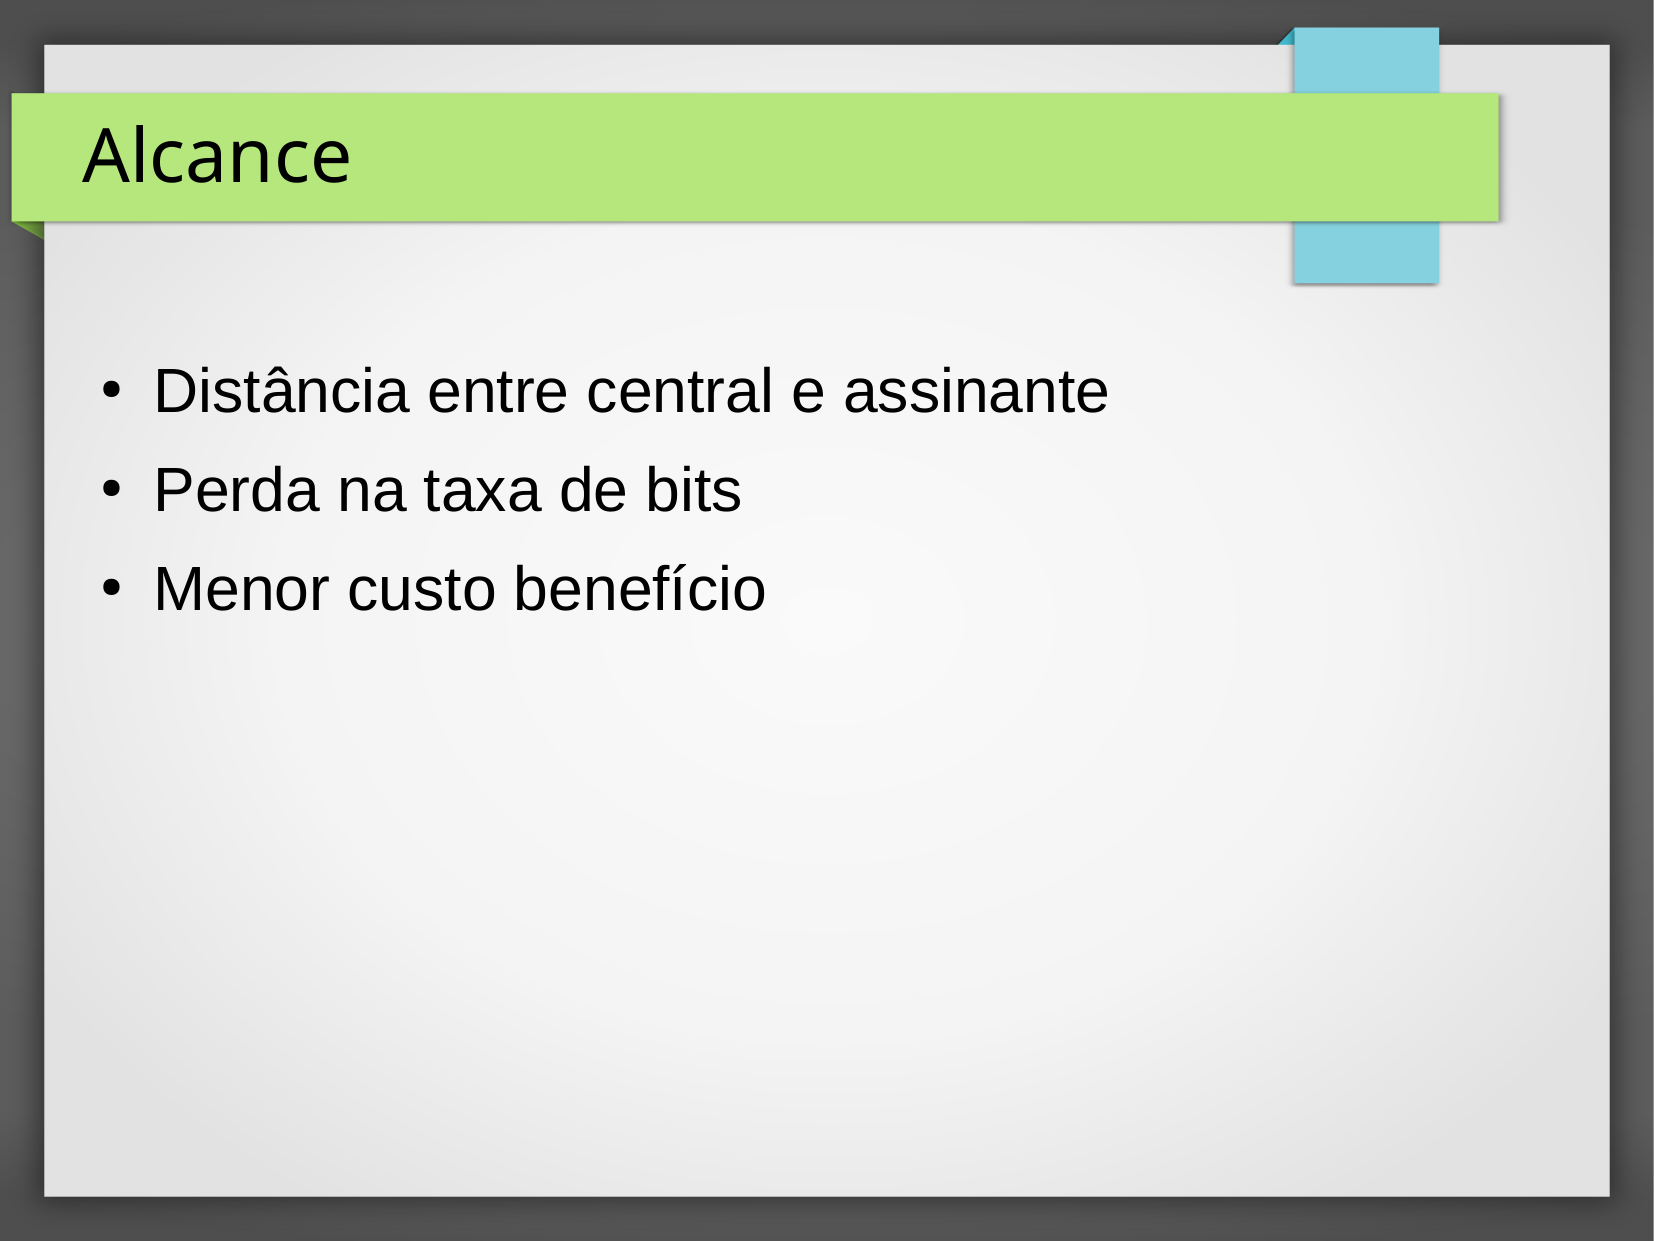

# Alcance
Distância entre central e assinante
Perda na taxa de bits
Menor custo benefício